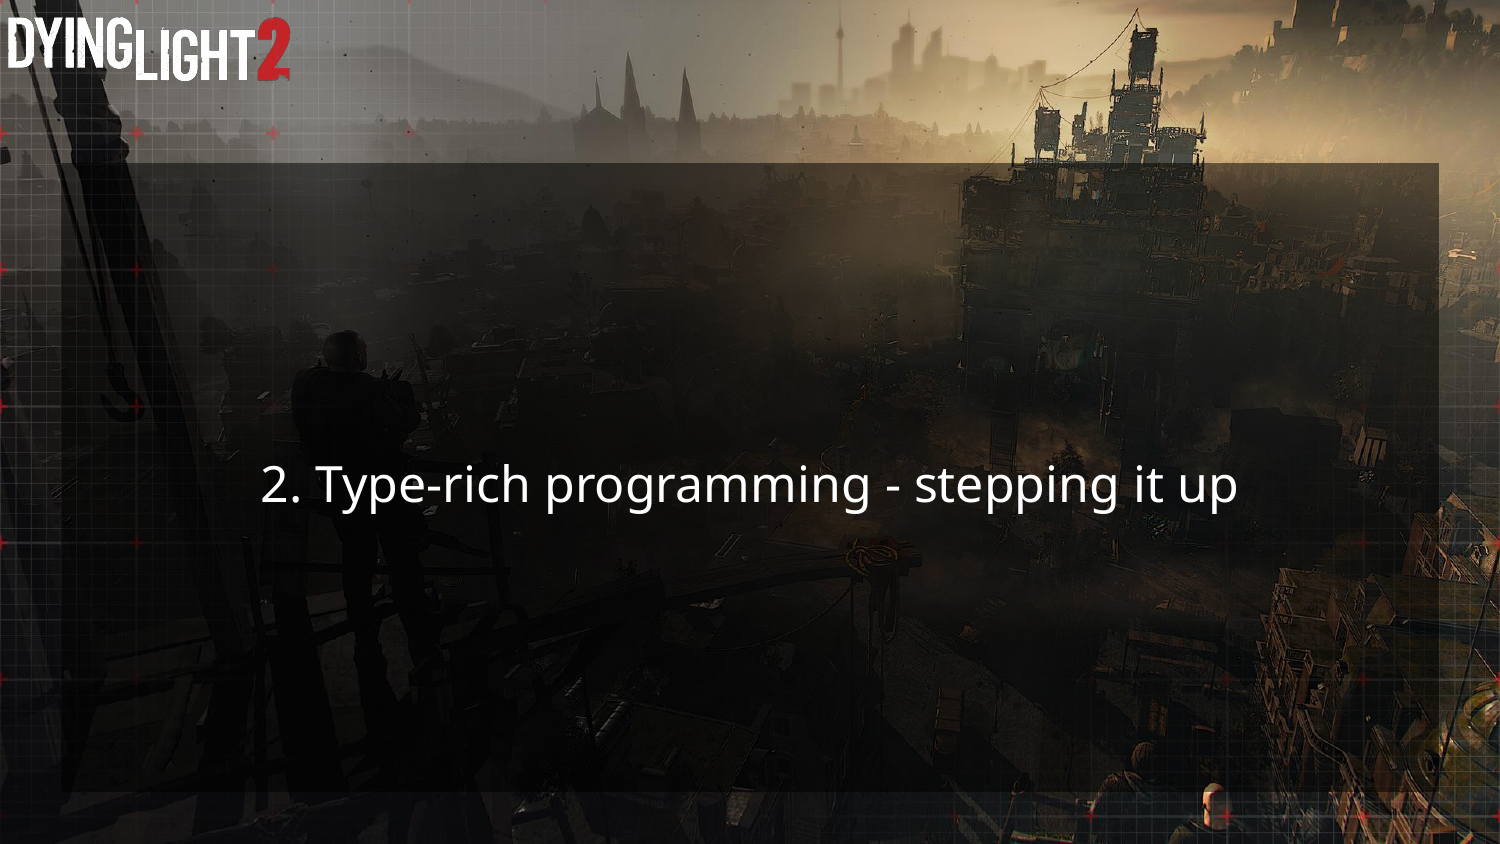

2. Type-rich programming - stepping it up